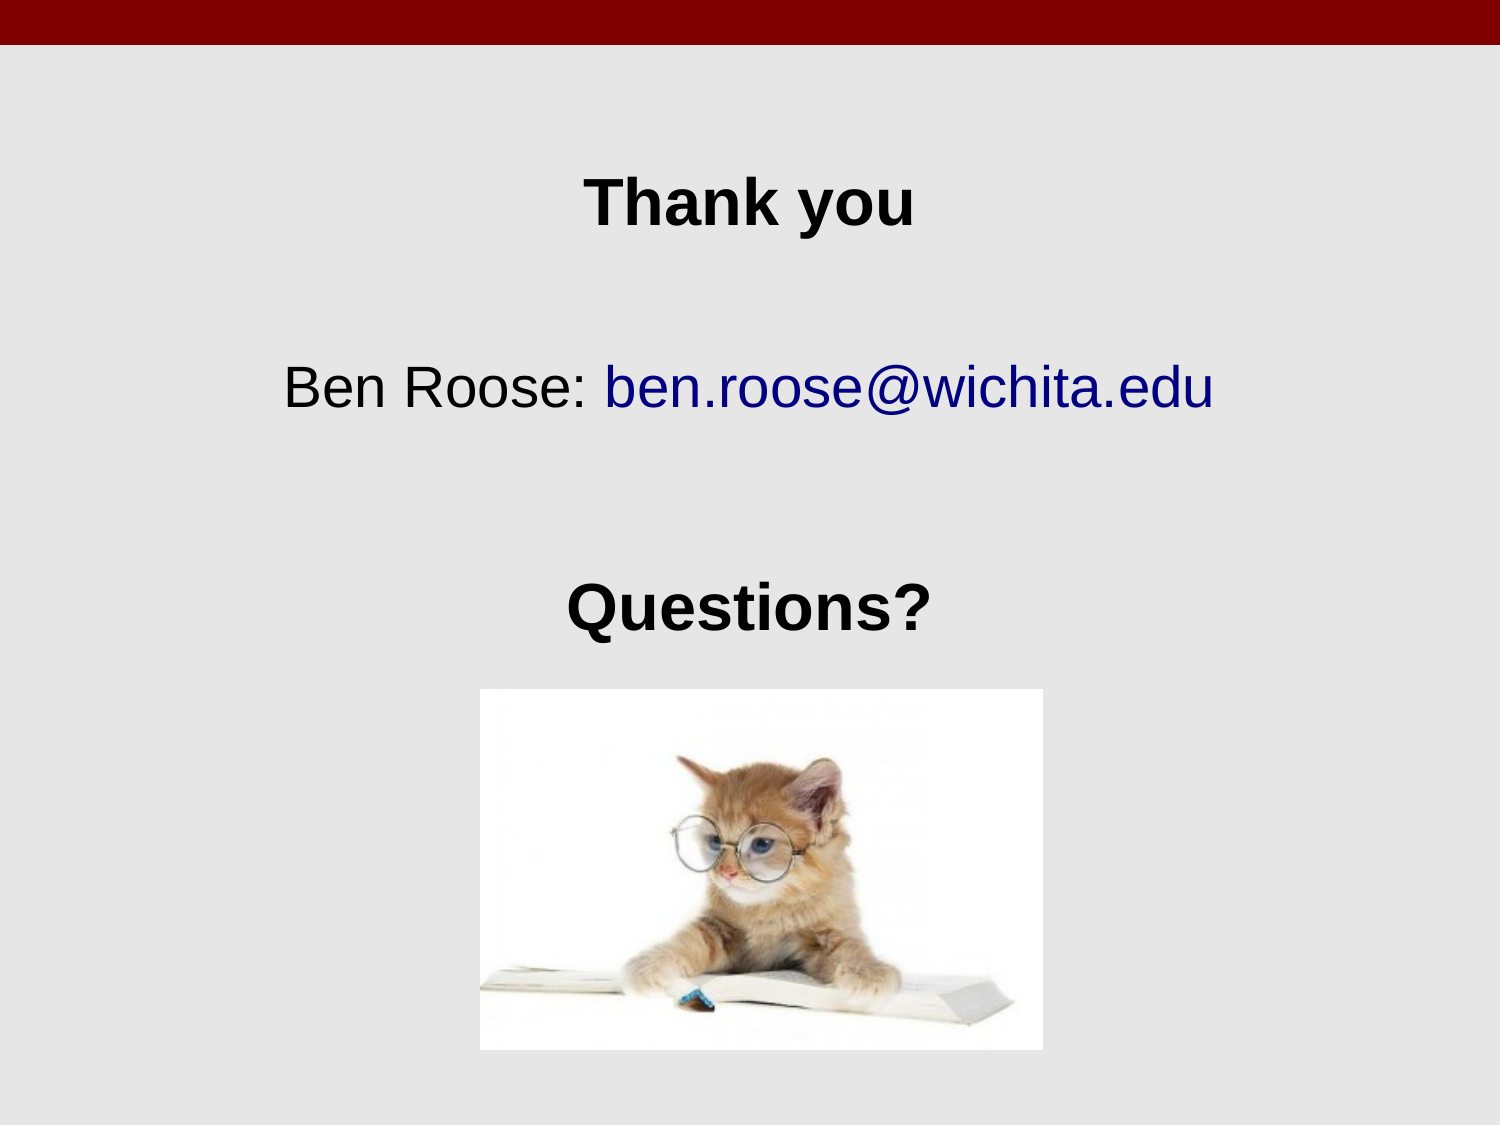

# Thank you
Ben Roose: ben.roose@wichita.edu
Questions?